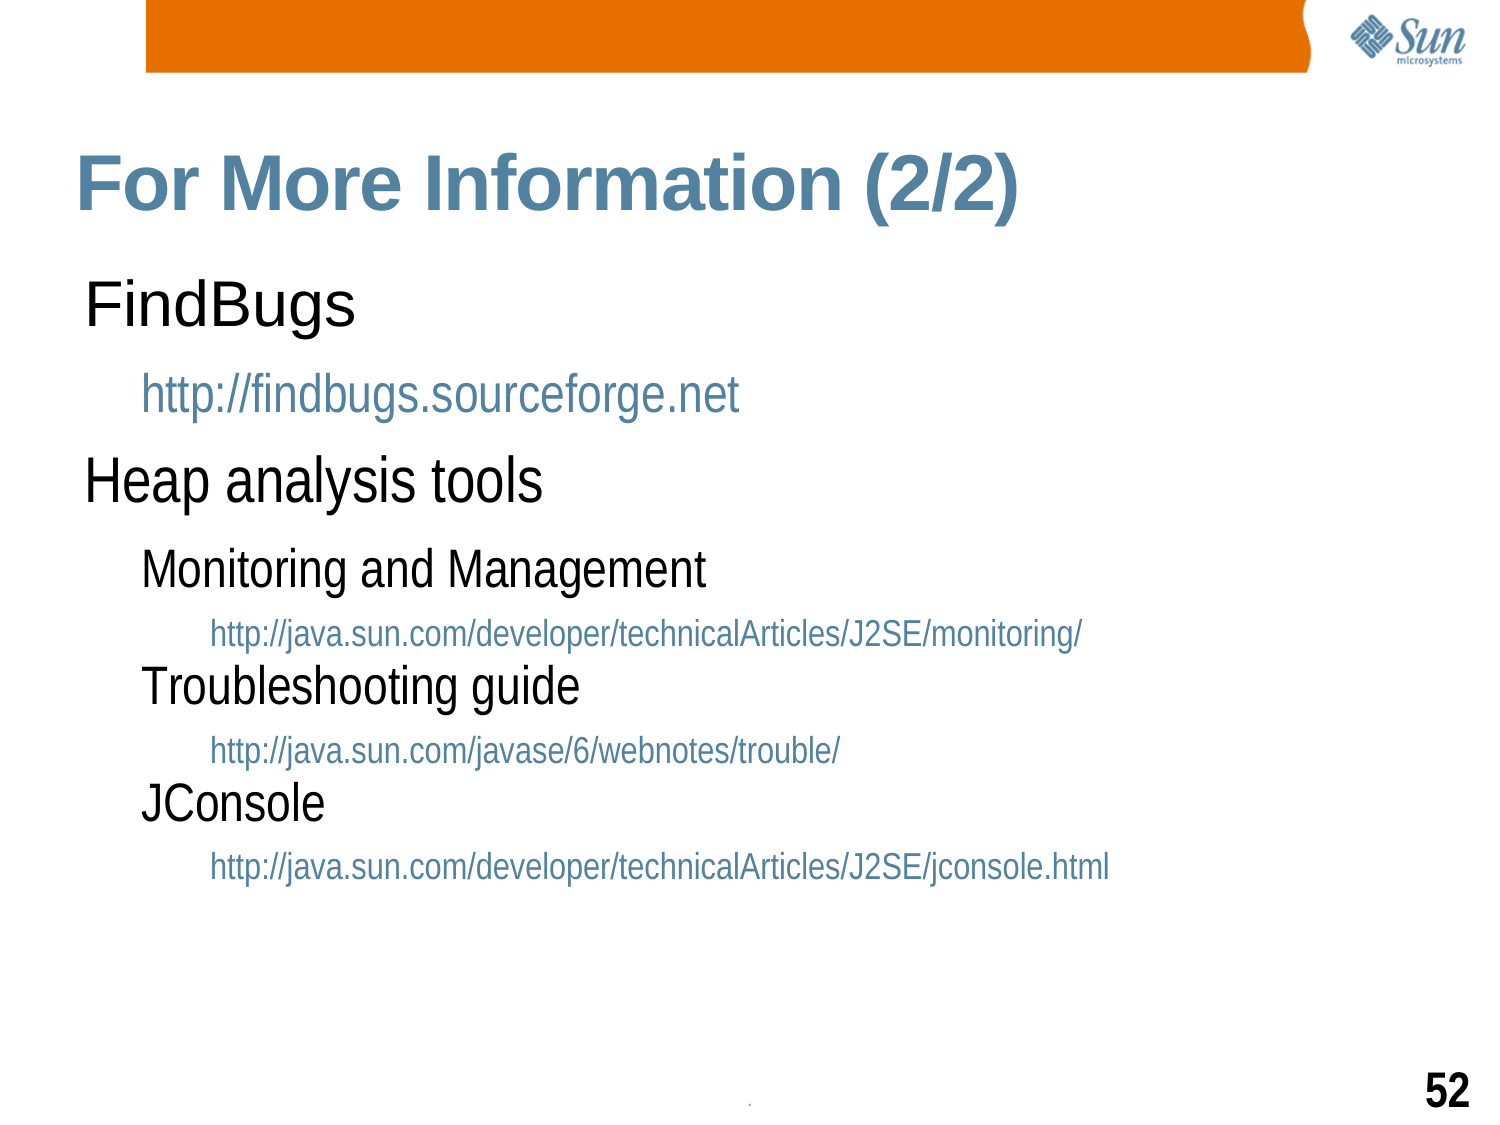

# For More Information (2/2)
FindBugs
http://findbugs.sourceforge.net
Heap analysis tools
Monitoring and Management
http://java.sun.com/developer/technicalArticles/J2SE/monitoring/
Troubleshooting guide
http://java.sun.com/javase/6/webnotes/trouble/
JConsole
http://java.sun.com/developer/technicalArticles/J2SE/jconsole.html